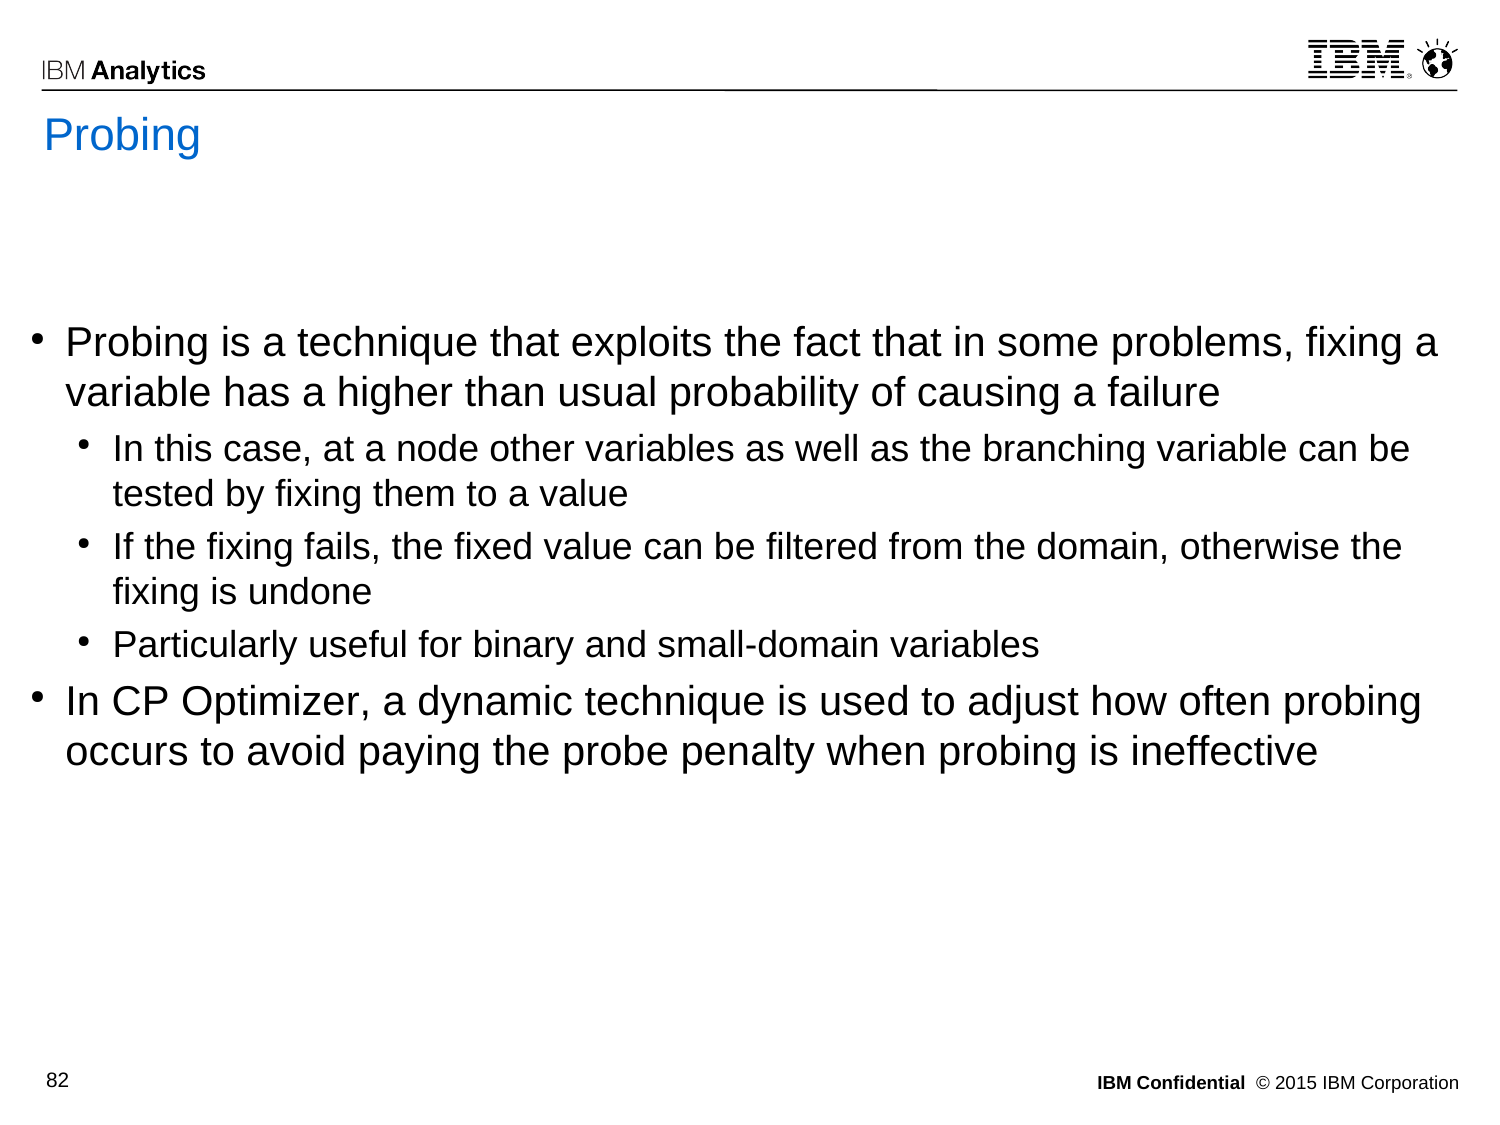

# Probing
Probing is a technique that exploits the fact that in some problems, fixing a variable has a higher than usual probability of causing a failure
In this case, at a node other variables as well as the branching variable can be tested by fixing them to a value
If the fixing fails, the fixed value can be filtered from the domain, otherwise the fixing is undone
Particularly useful for binary and small-domain variables
In CP Optimizer, a dynamic technique is used to adjust how often probing occurs to avoid paying the probe penalty when probing is ineffective